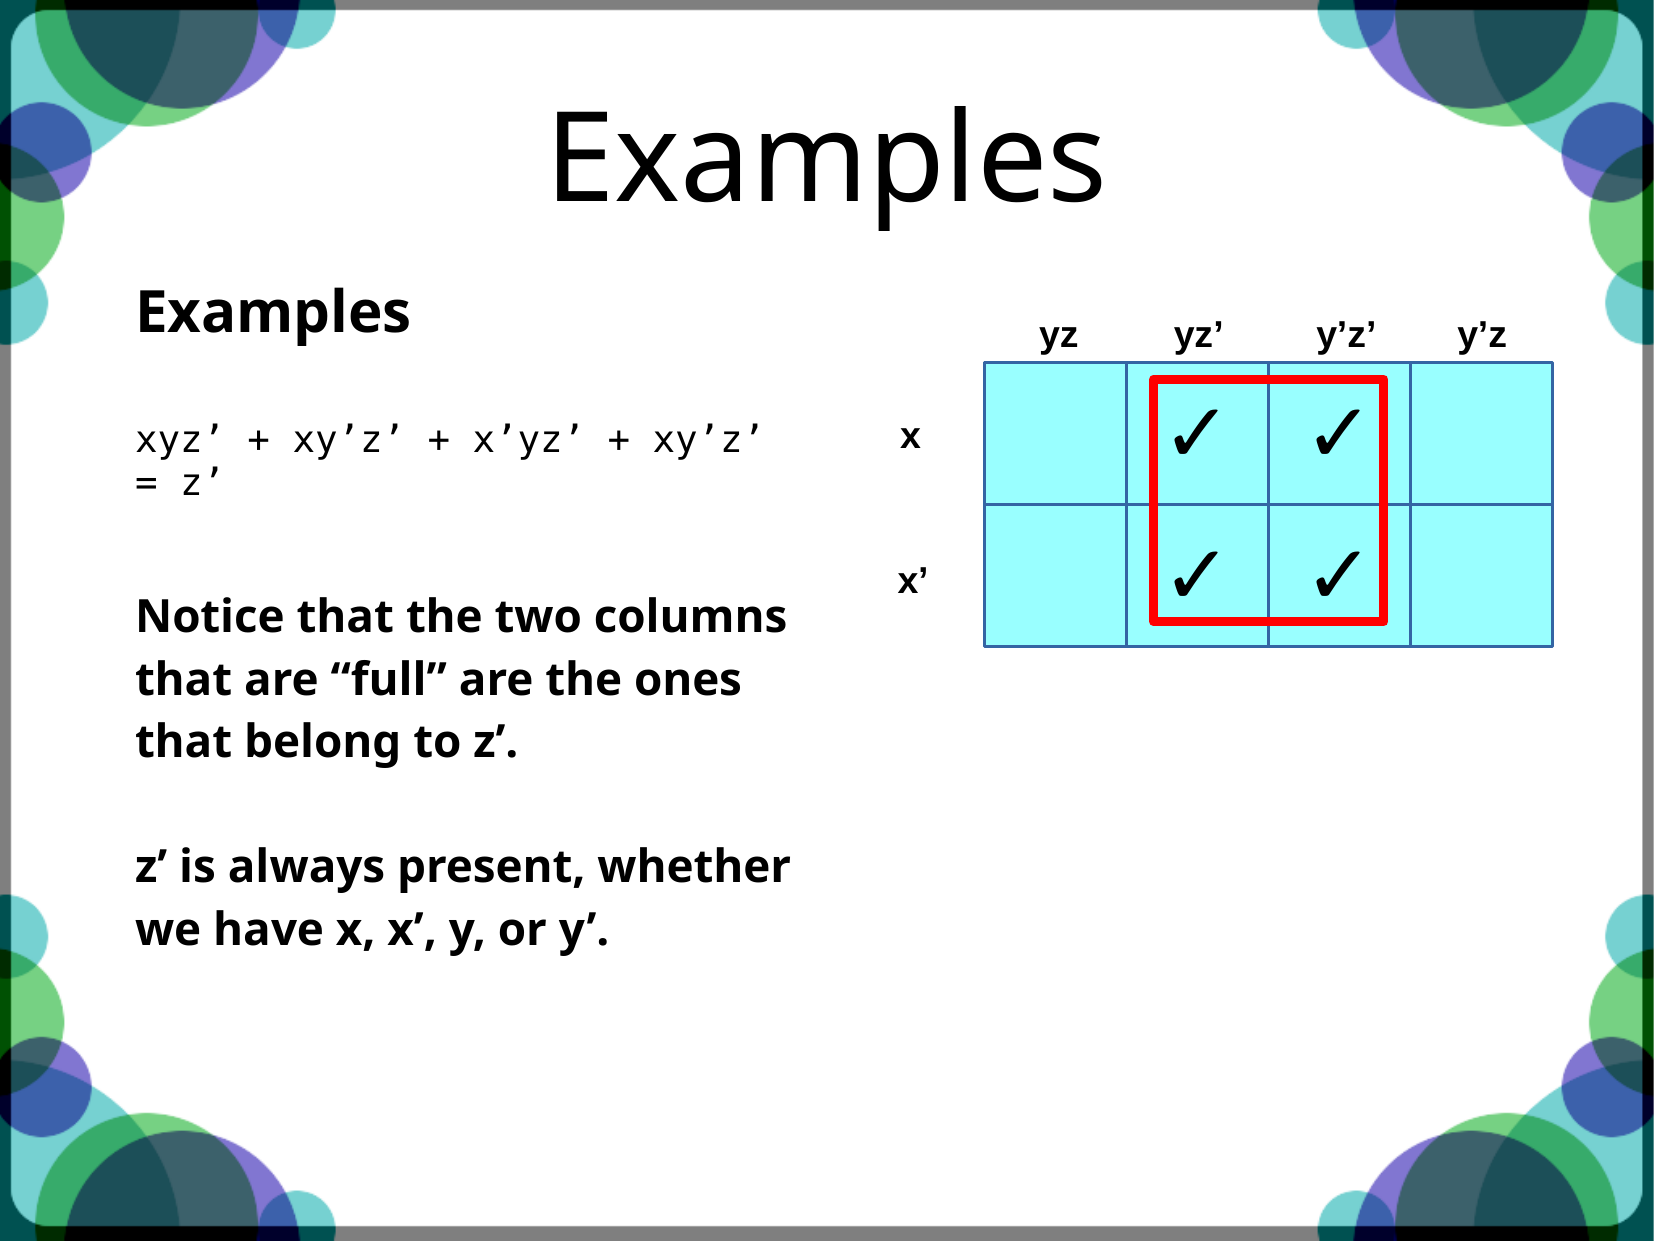

# Examples
Examples
xyz’ + xy’z’ + x’yz’ + xy’z’
= z’
Notice that the two columns that are “full” are the ones that belong to z’.
z’ is always present, whether we have x, x’, y, or y’.
yz
yz’
y’z’
y’z
✓
✓
x
✓
✓
x’